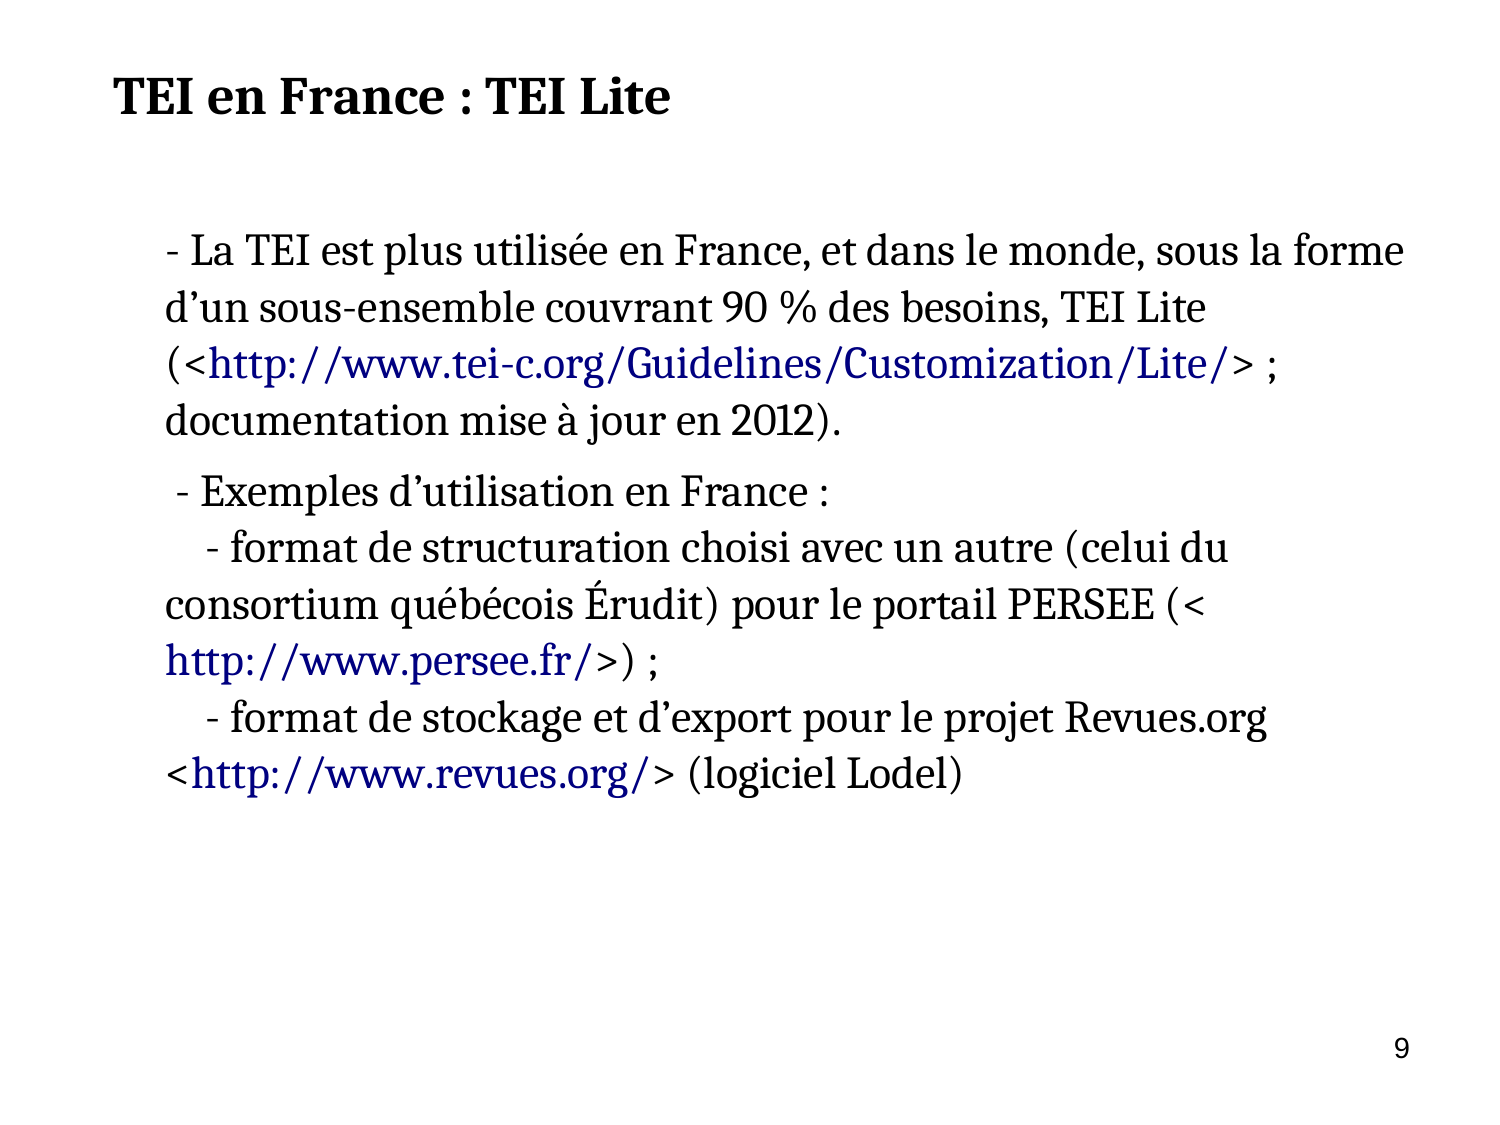

# TEI en France : TEI Lite
- La TEI est plus utilisée en France, et dans le monde, sous la forme d’un sous-ensemble couvrant 90 % des besoins, TEI Lite
(<http://www.tei-c.org/Guidelines/Customization/Lite/> ; documentation mise à jour en 2012).
 - Exemples d’utilisation en France :
 - format de structuration choisi avec un autre (celui du consortium québécois Érudit) pour le portail PERSEE (<http://www.persee.fr/>) ;
 - format de stockage et d’export pour le projet Revues.org
<http://www.revues.org/> (logiciel Lodel)